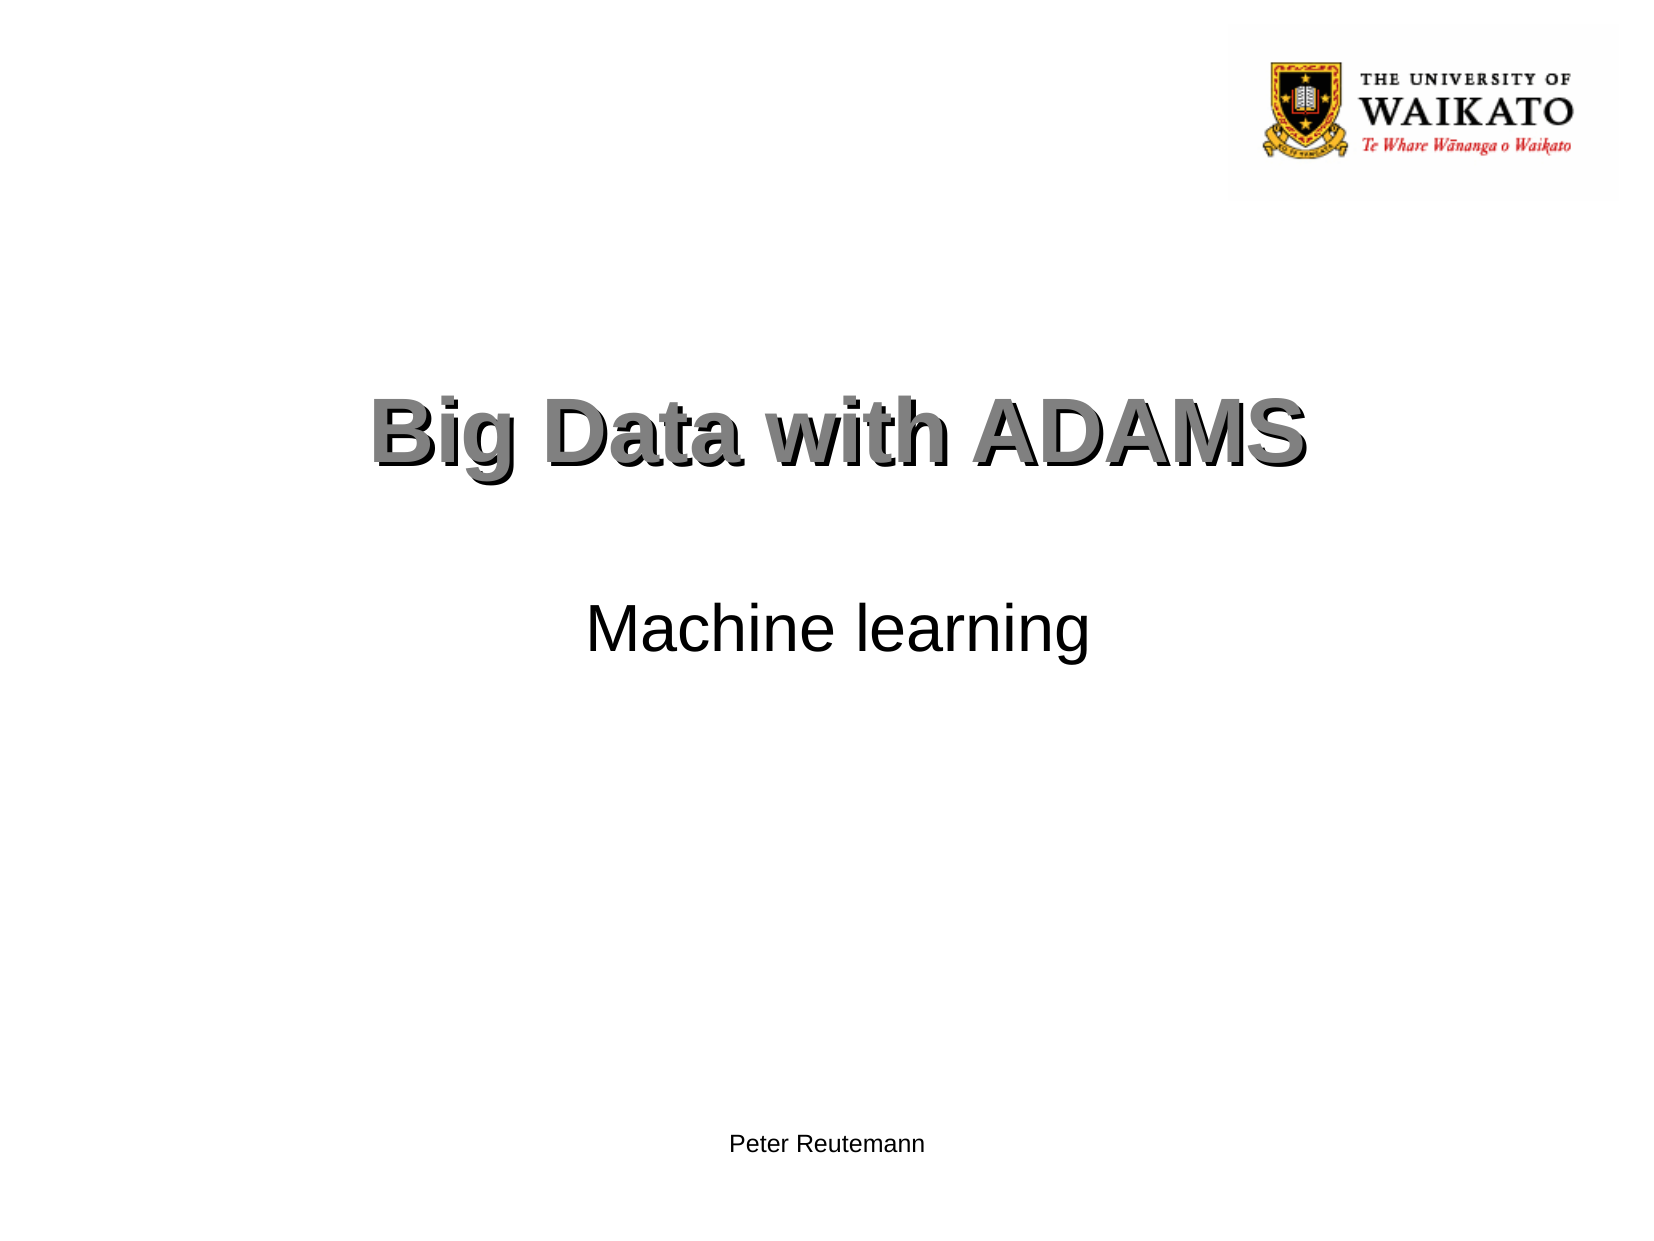

# Big Data with ADAMS
Machine learning
Peter Reutemann